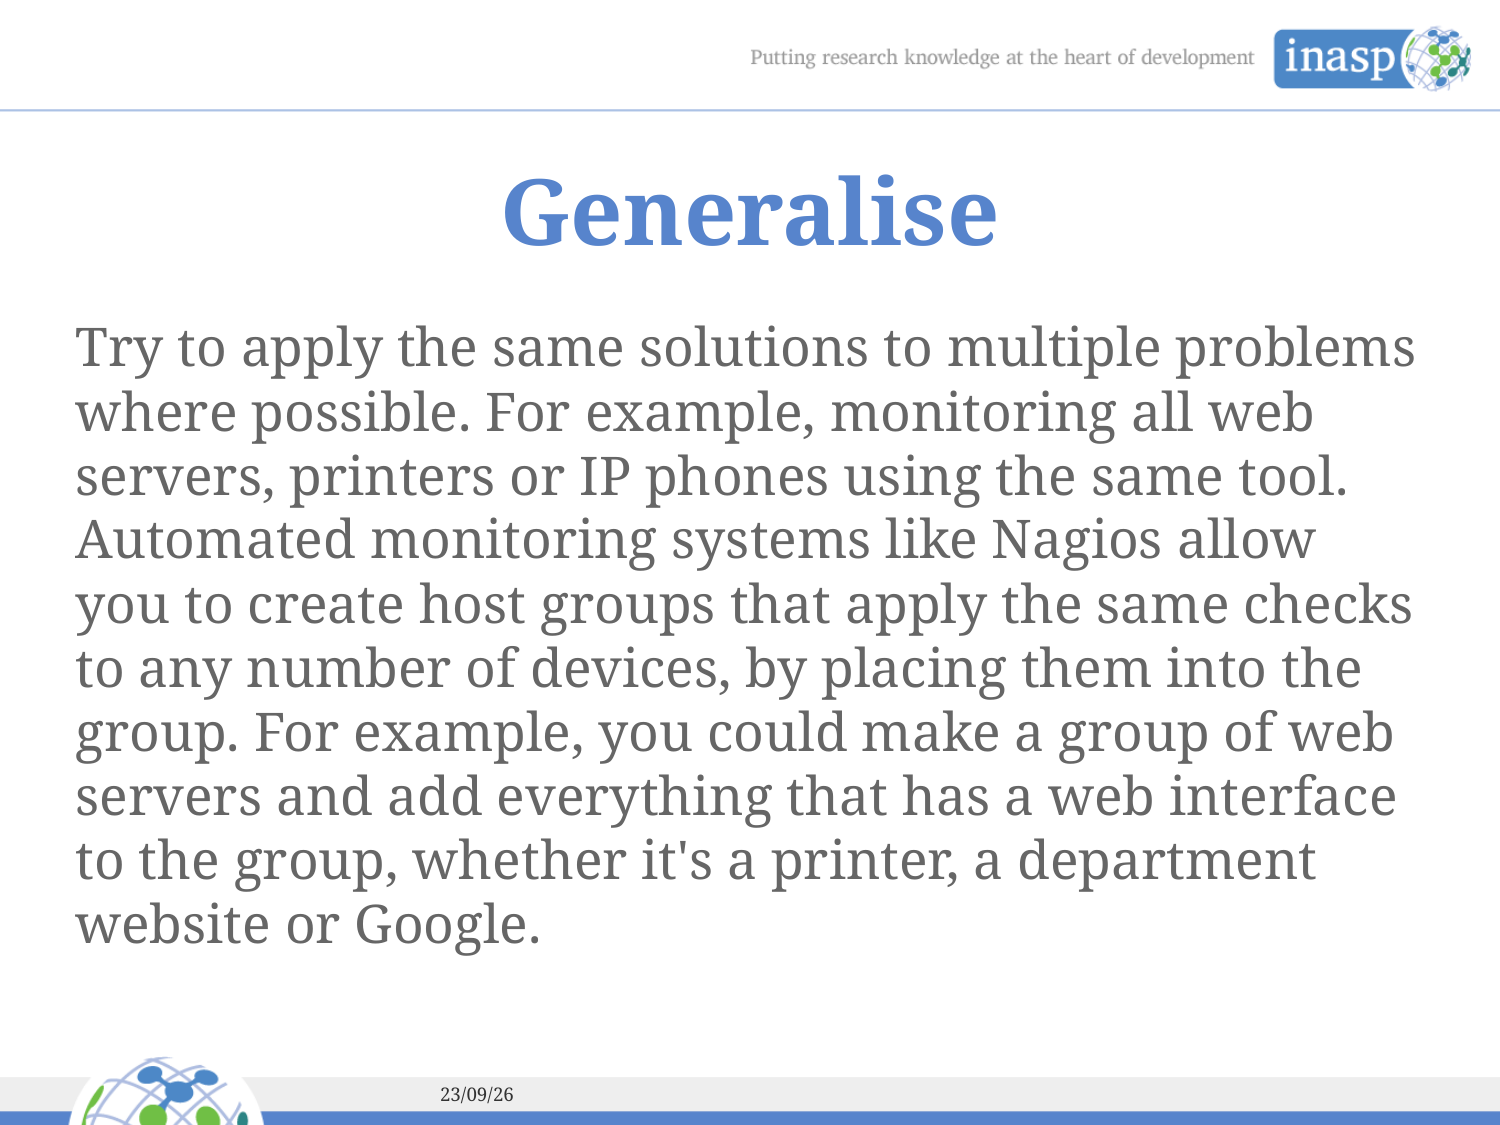

# Generalise
Try to apply the same solutions to multiple problems where possible. For example, monitoring all web servers, printers or IP phones using the same tool. Automated monitoring systems like Nagios allow you to create host groups that apply the same checks to any number of devices, by placing them into the group. For example, you could make a group of web servers and add everything that has a web interface to the group, whether it's a printer, a department website or Google.